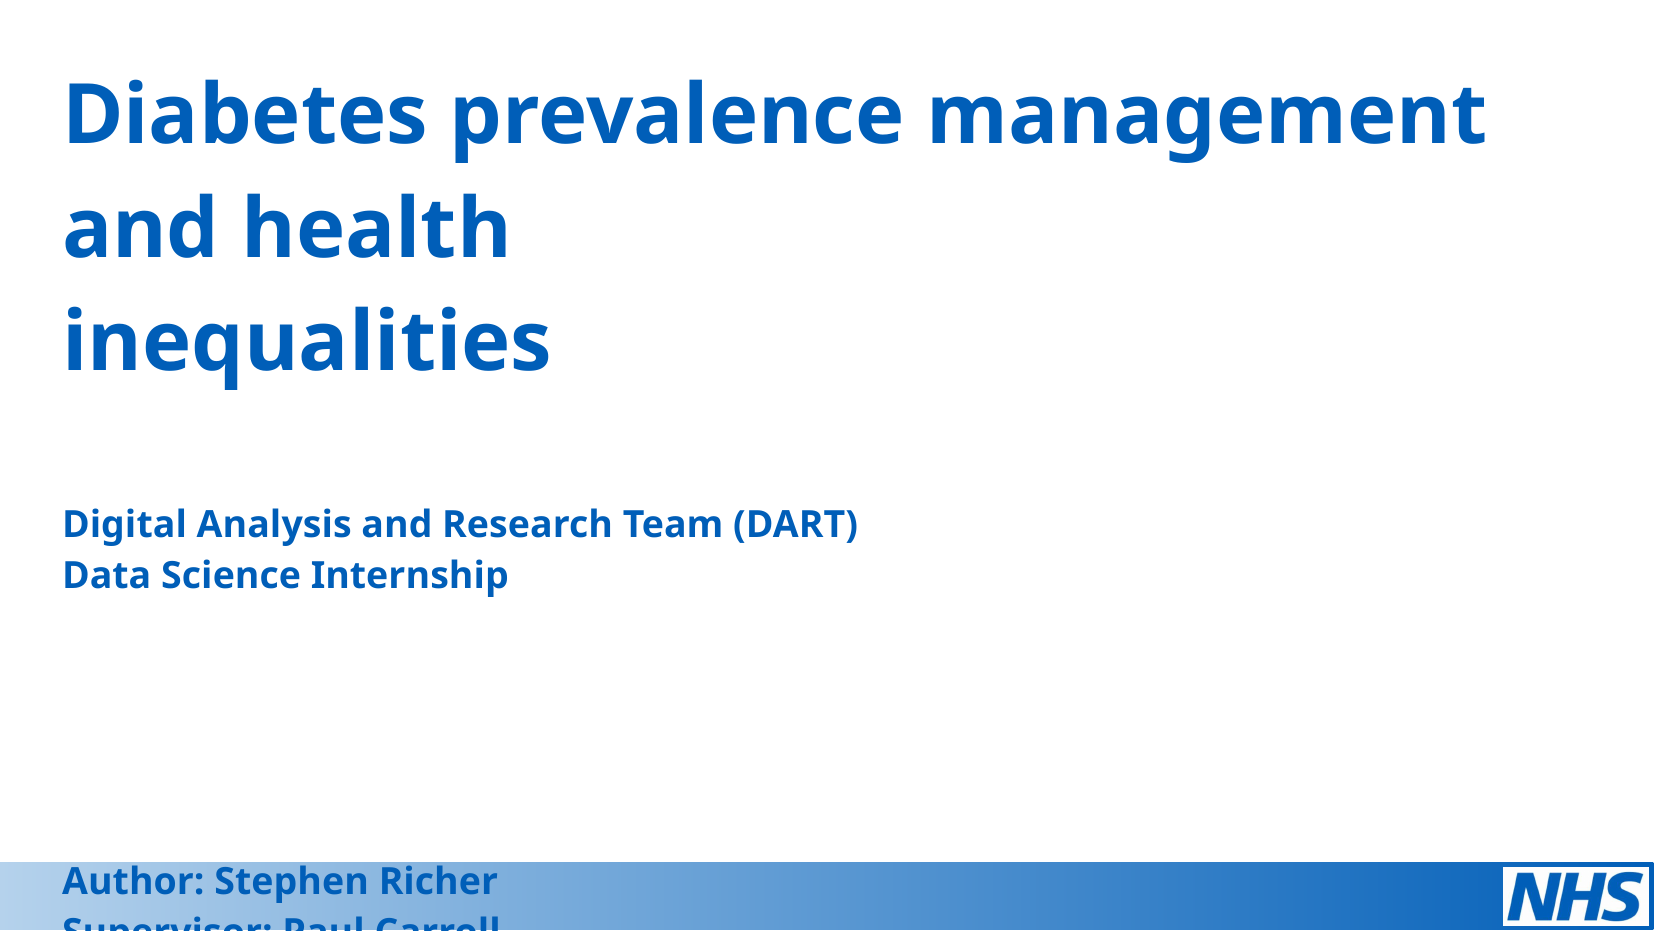

Diabetes prevalence management and health
inequalities
Digital Analysis and Research Team (DART)
Data Science Internship
Author: Stephen Richer
Supervisor: Paul Carroll